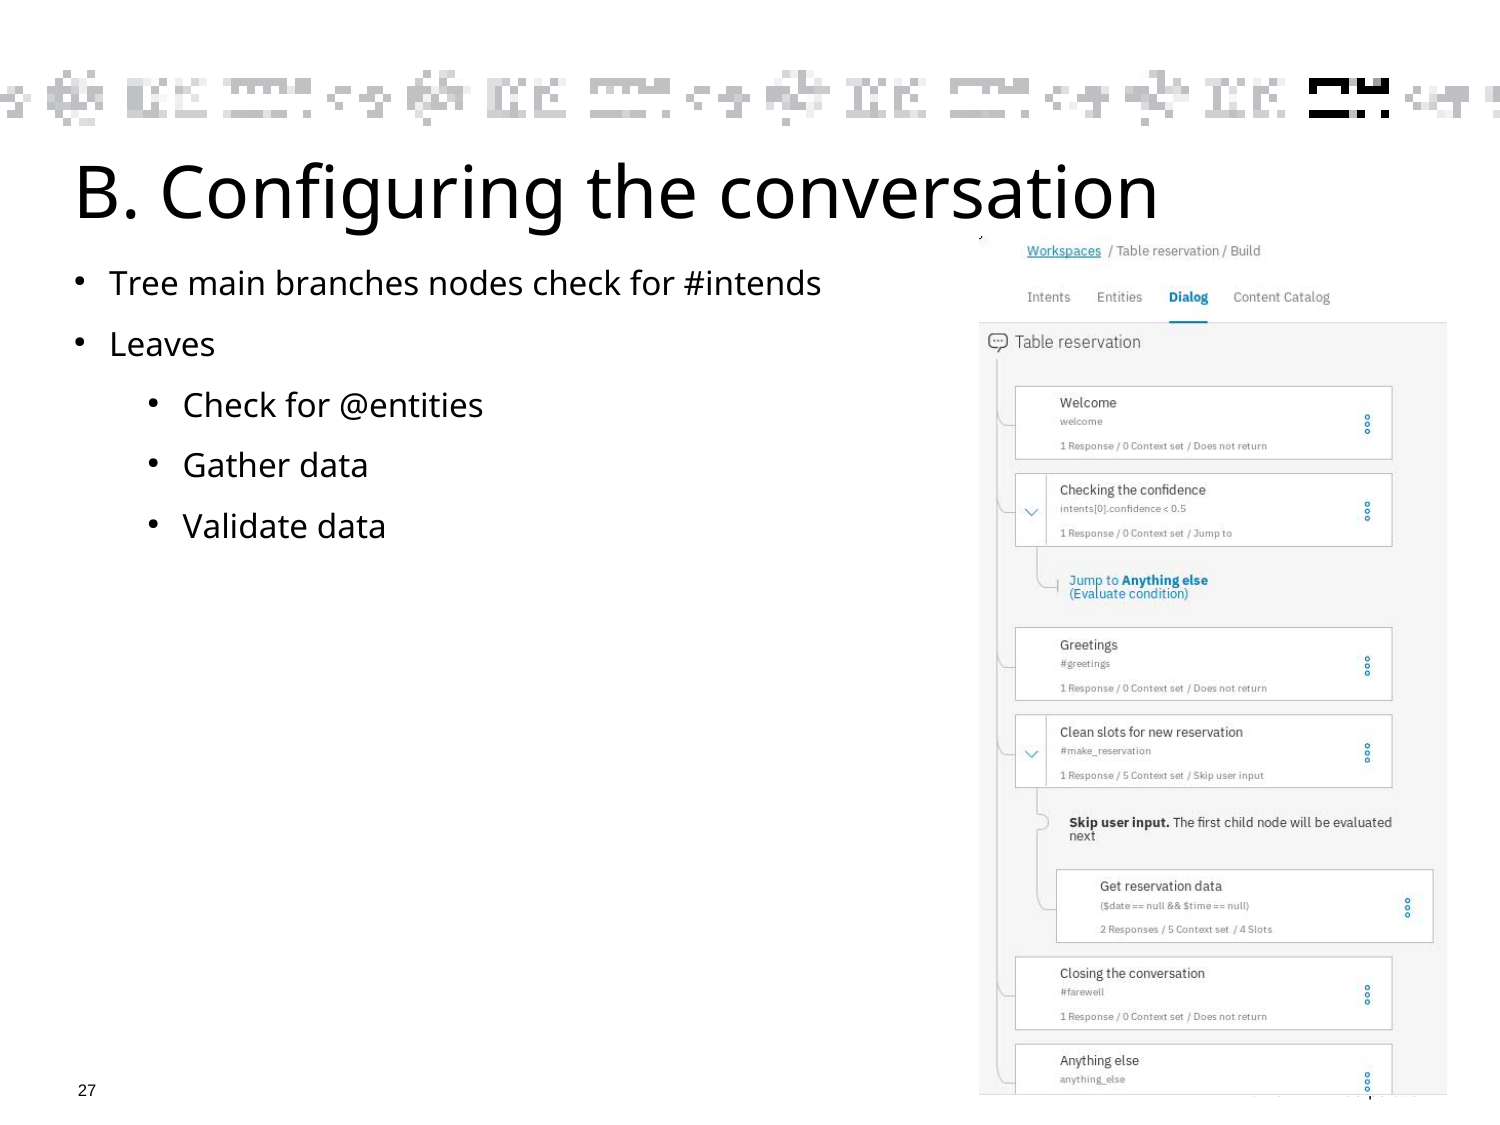

# B. Configuring the conversation
Tree main branches nodes check for #intends
Leaves
Check for @entities
Gather data
Validate data
27